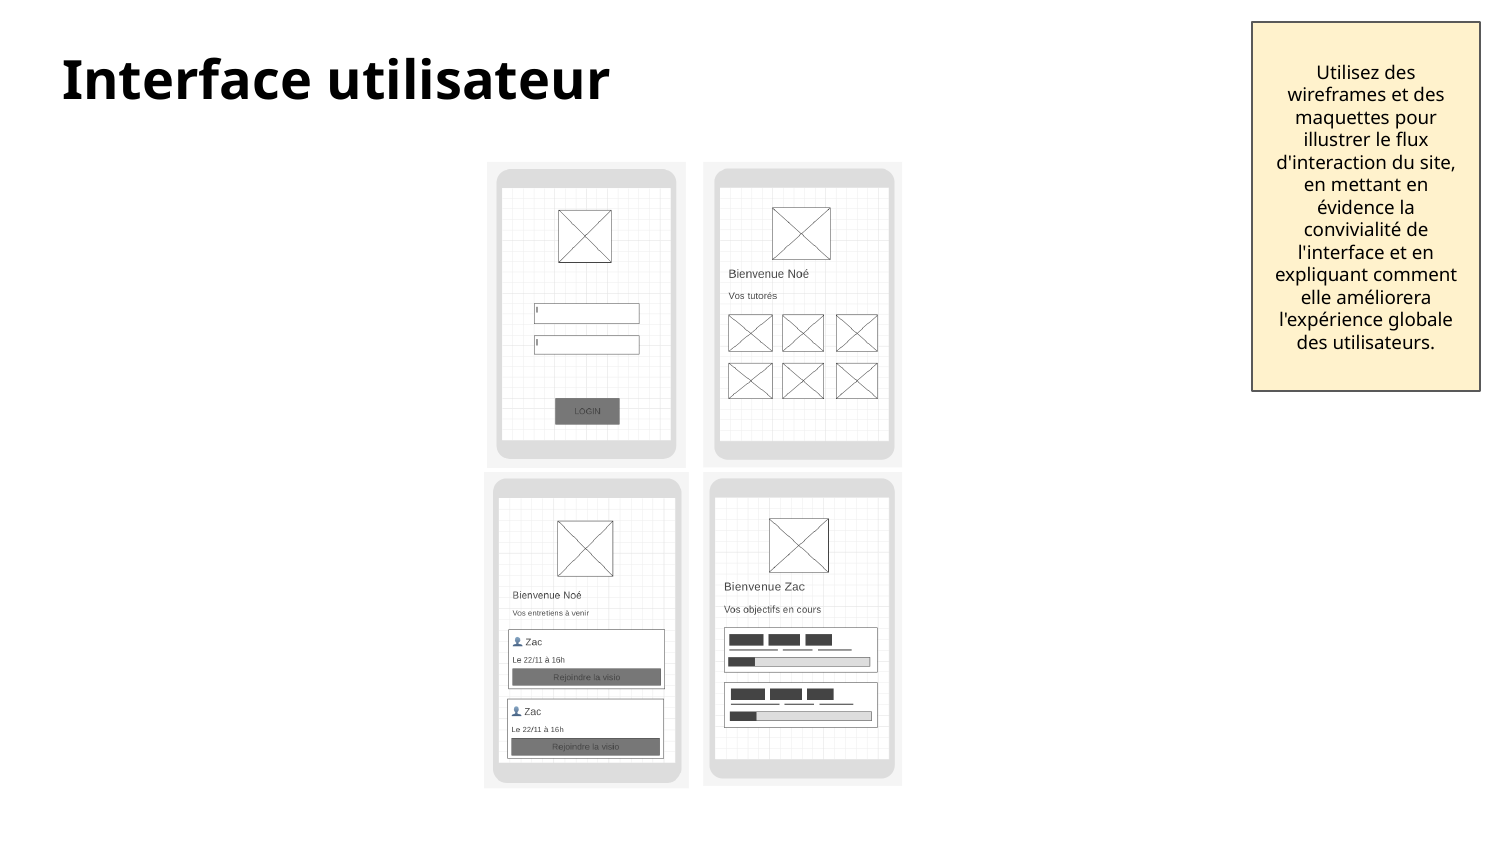

Utilisez des wireframes et des maquettes pour illustrer le flux d'interaction du site, en mettant en évidence la convivialité de l'interface et en expliquant comment elle améliorera l'expérience globale des utilisateurs.
Interface utilisateur
#